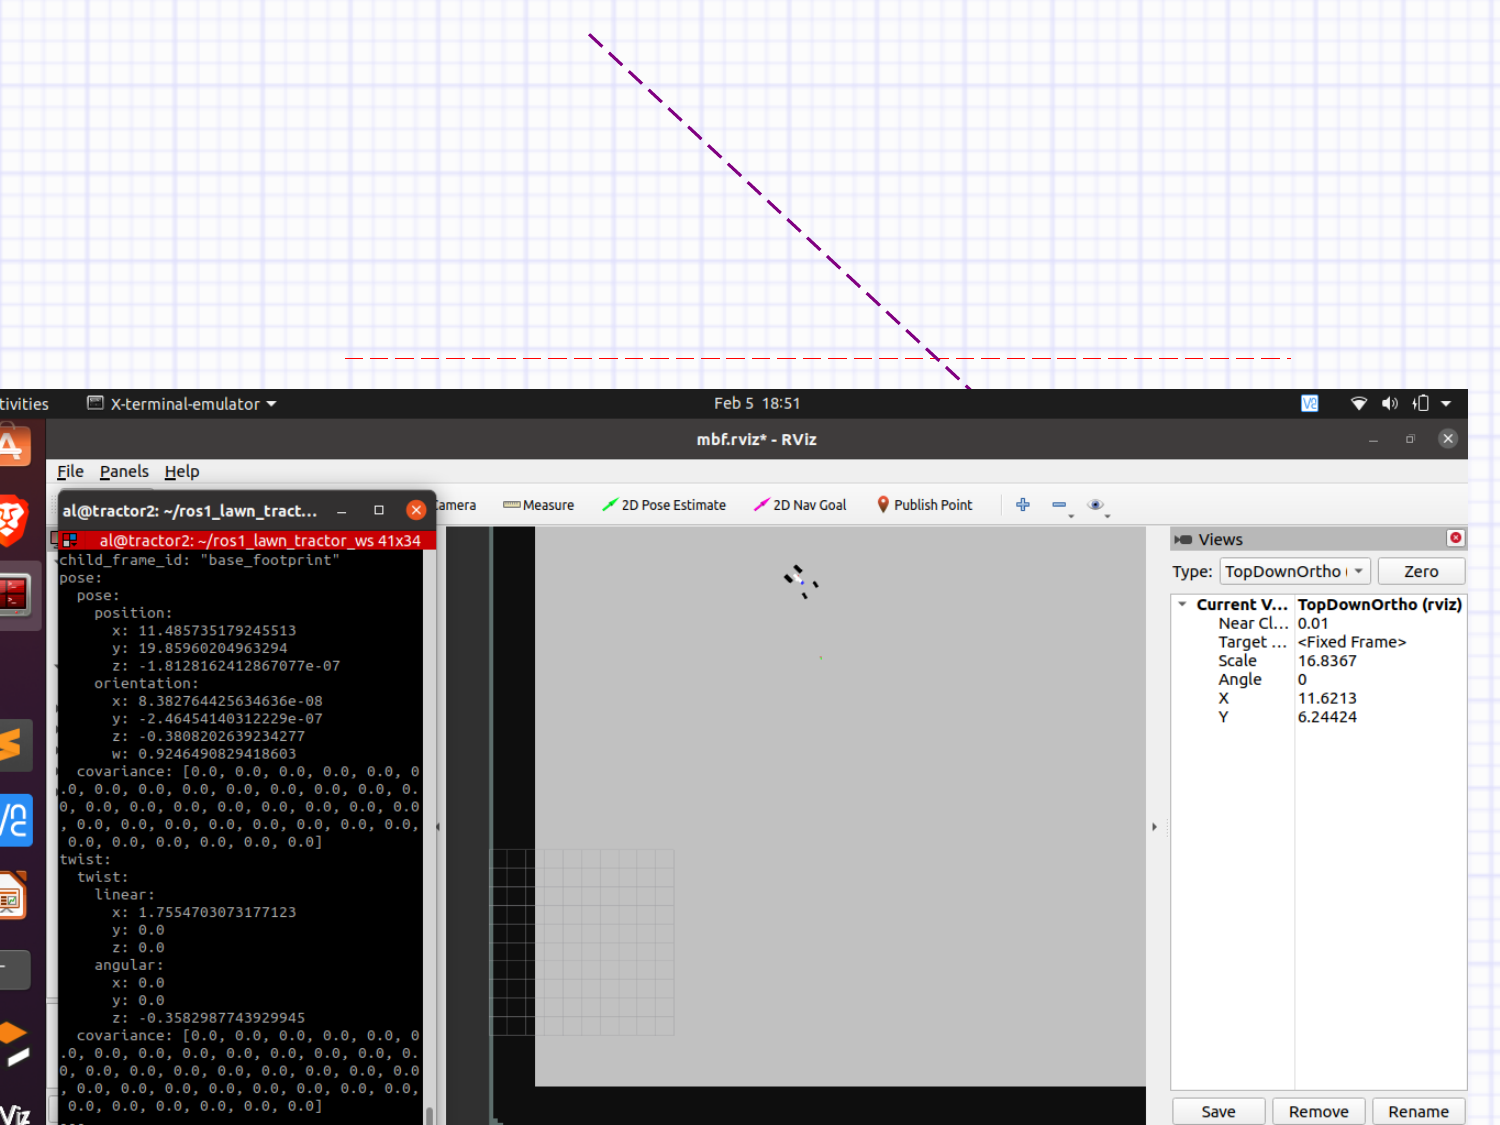

X
5
10
15
20
25
15.0,25.0
(2)
Orientation(0.000, 0.000, 0.000, 1.000) = Angle: 0.000
25
22.5, 22.5
(3)
Orientation(0.000, 0.000, -0.353, 0.936) = Angle: -0.721
Y
7.5, 22
(1)
Orientation(0.000, 0.000, 0.392, 0.920) = Angle: 0.805
20
25.0, 15.0
(4)
Orientation(0.000, 0.000, -0.707, 0.707) = Angle: -1.571
5.0, 15.0
(8)
Orientation(0.000, 0.000, 0.697, 0.717) = Angle: 1.541
15
15, 15
10
7.5, 7.5
(7)
Orientation(0.000, 0.000, 0.946, 0.323) = Angle: 2.483
22.5, 7.5
(5)
Orientation(0.000, 0.000, -0.918, 0.397) = Angle: -2.326
15.0, 5.0
(6)
Orientation(-0.000, 0.000, 1.000, -0.000) = Angle: 3.142
5